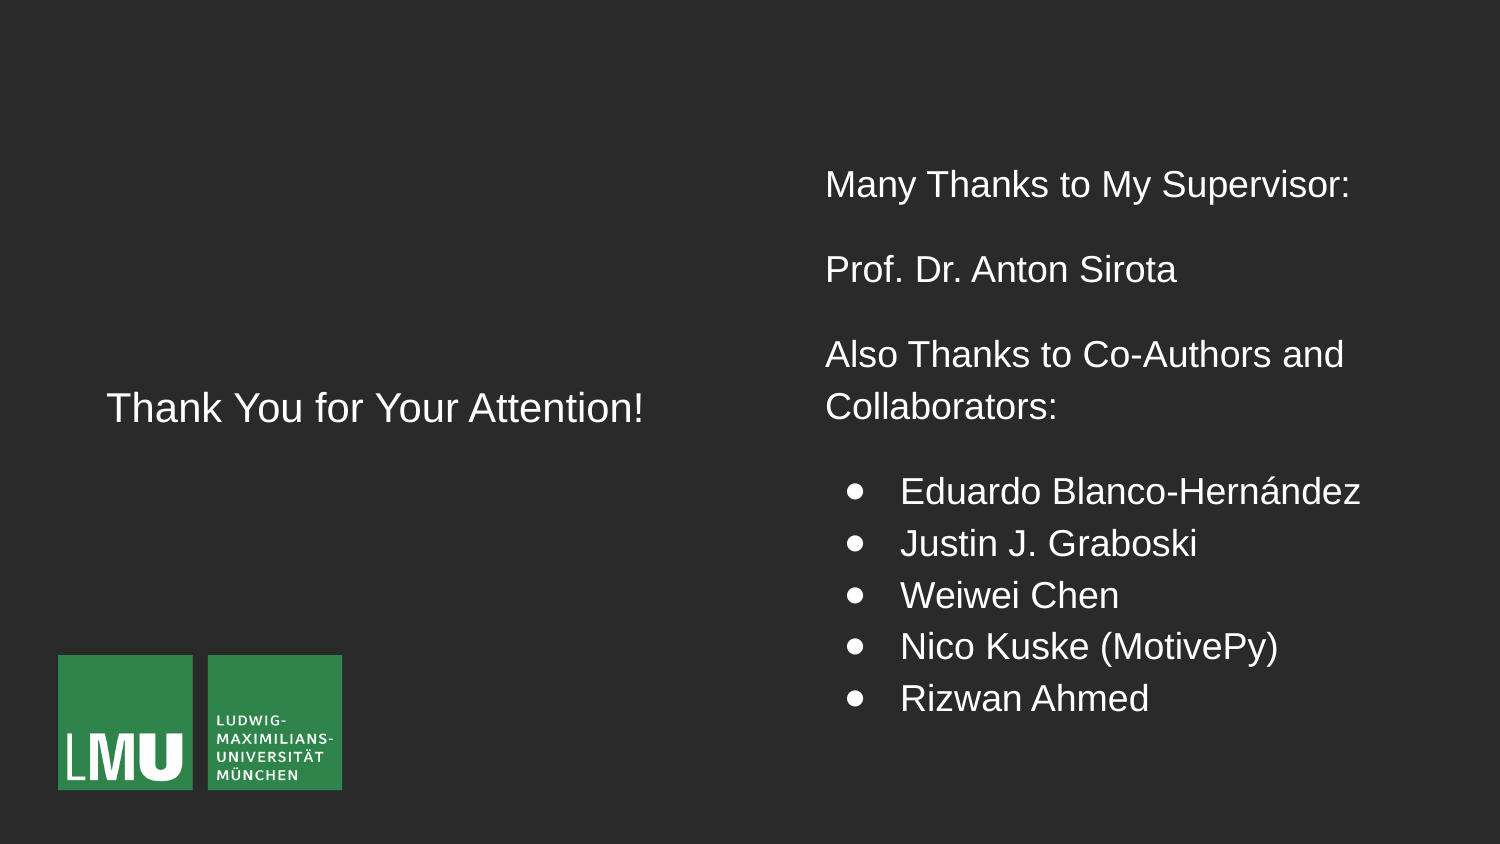

Many Thanks to My Supervisor:
Prof. Dr. Anton Sirota
Also Thanks to Co-Authors and Collaborators:
Eduardo Blanco-Hernández
Justin J. Graboski
Weiwei Chen
Nico Kuske (MotivePy)
Rizwan Ahmed
Thank You for Your Attention!